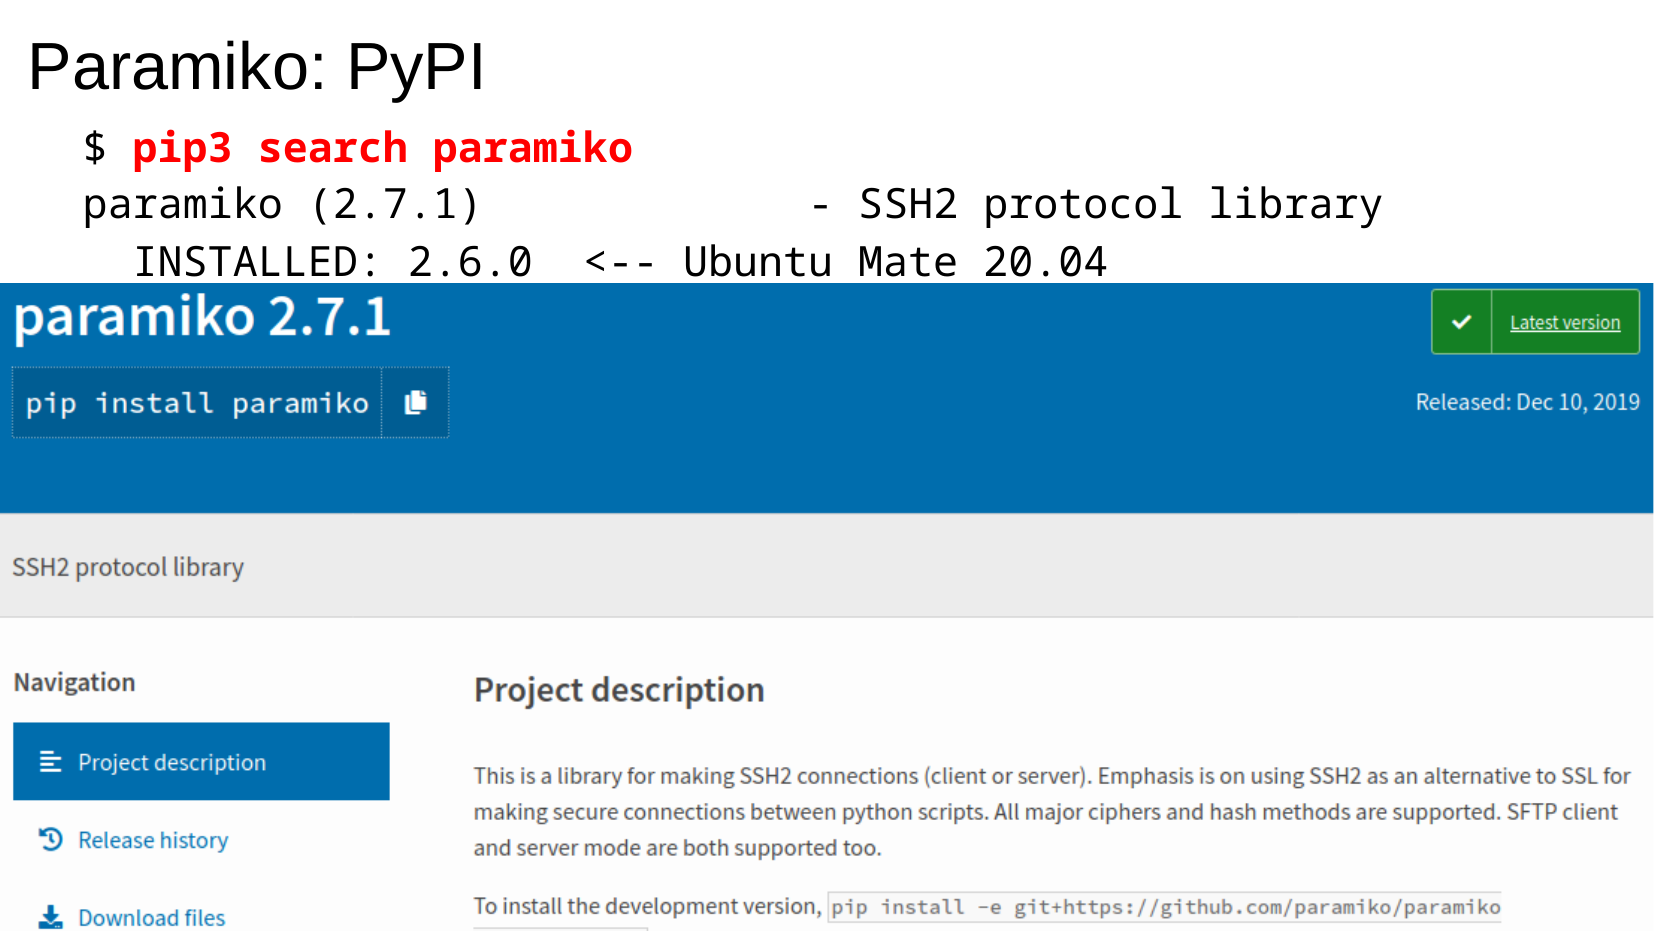

# Paramiko: PyPI
$ pip3 search paramiko
paramiko (2.7.1) - SSH2 protocol library
 INSTALLED: 2.6.0 <-- Ubuntu Mate 20.04
 LATEST: 2.7.1